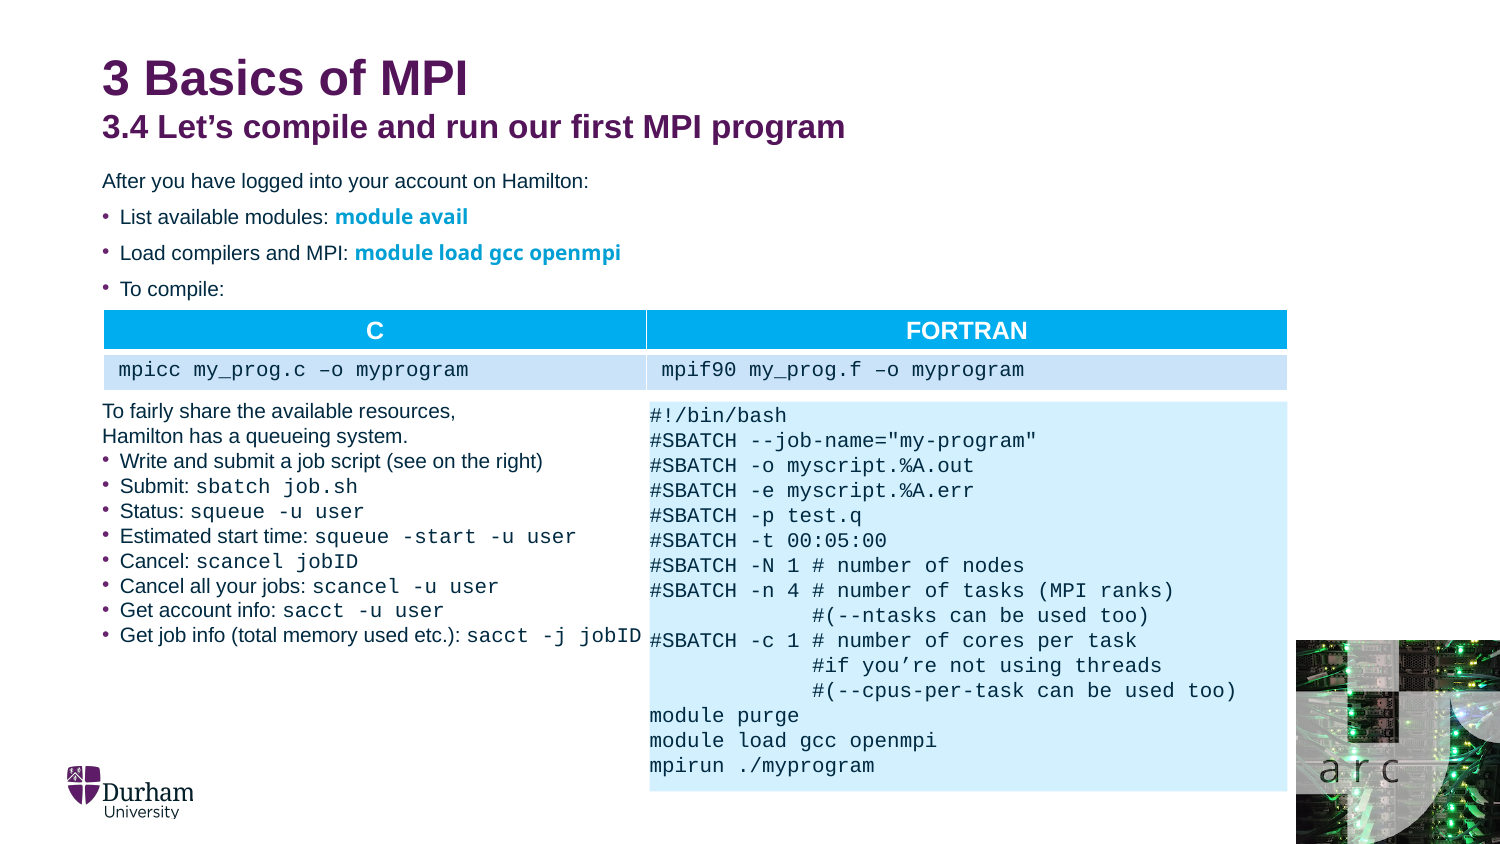

# 3 Basics of MPI 3.4 Let’s compile and run our first MPI program
After you have logged into your account on Hamilton:
List available modules: module avail
Load compilers and MPI: module load gcc openmpi
To compile:
To fairly share the available resources,
Hamilton has a queueing system.
Write and submit a job script (see on the right)
Submit: sbatch job.sh
Status: squeue -u user
Estimated start time: squeue -start -u user
Cancel: scancel jobID
Cancel all your jobs: scancel -u user
Get account info: sacct -u user
Get job info (total memory used etc.): sacct -j jobID
| C | FORTRAN |
| --- | --- |
| mpicc my\_prog.c –o myprogram | mpif90 my\_prog.f –o myprogram |
#!/bin/bash
#SBATCH --job-name="my-program"
#SBATCH -o myscript.%A.out
#SBATCH -e myscript.%A.err
#SBATCH -p test.q
#SBATCH -t 00:05:00
#SBATCH -N 1 # number of nodes
#SBATCH -n 4 # number of tasks (MPI ranks)
 #(--ntasks can be used too)
#SBATCH -c 1 # number of cores per task
 #if you’re not using threads
 #(--cpus-per-task can be used too)
module purge
module load gcc openmpi
mpirun ./myprogram